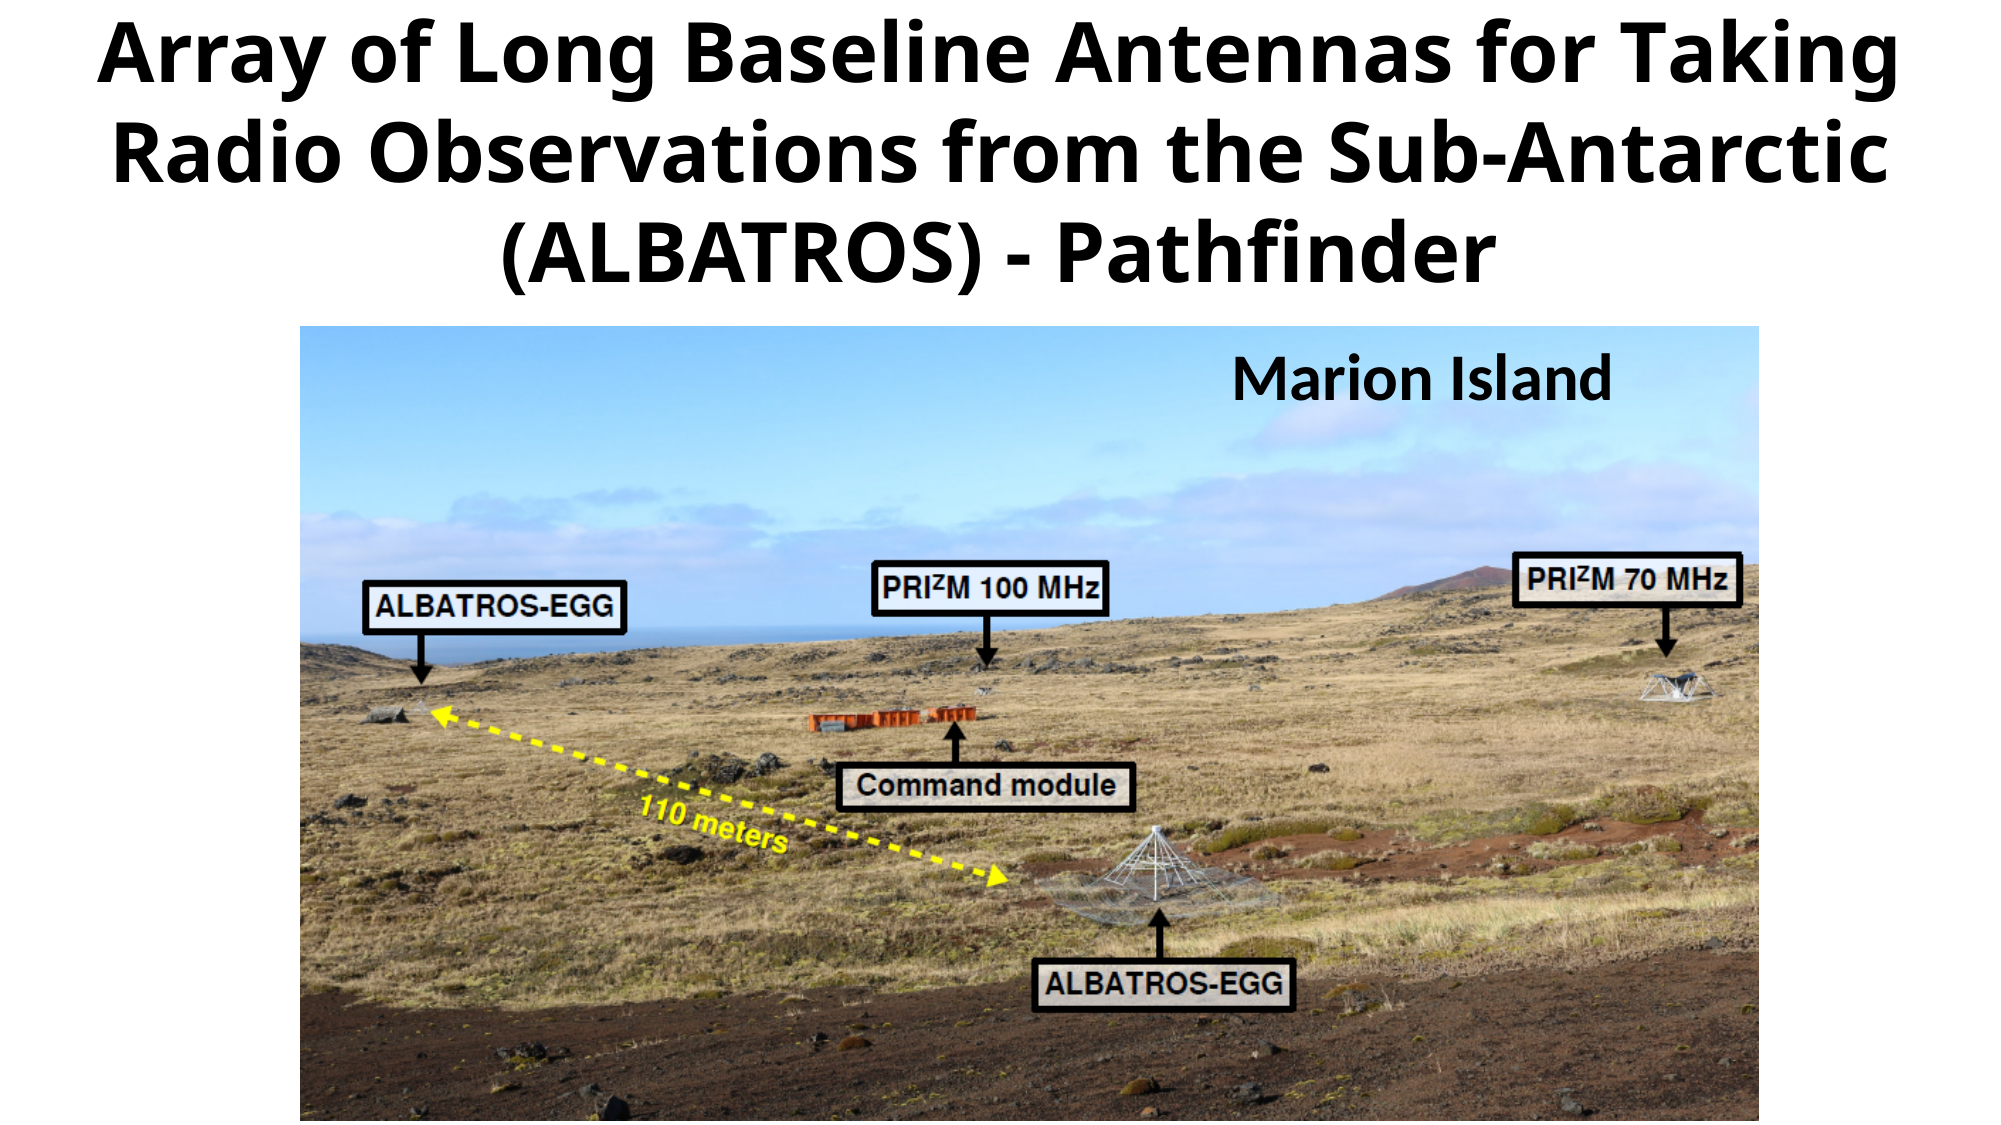

Array of Long Baseline Antennas for Taking Radio Observations from the Sub-Antarctic (ALBATROS) - Pathfinder
Marion Island